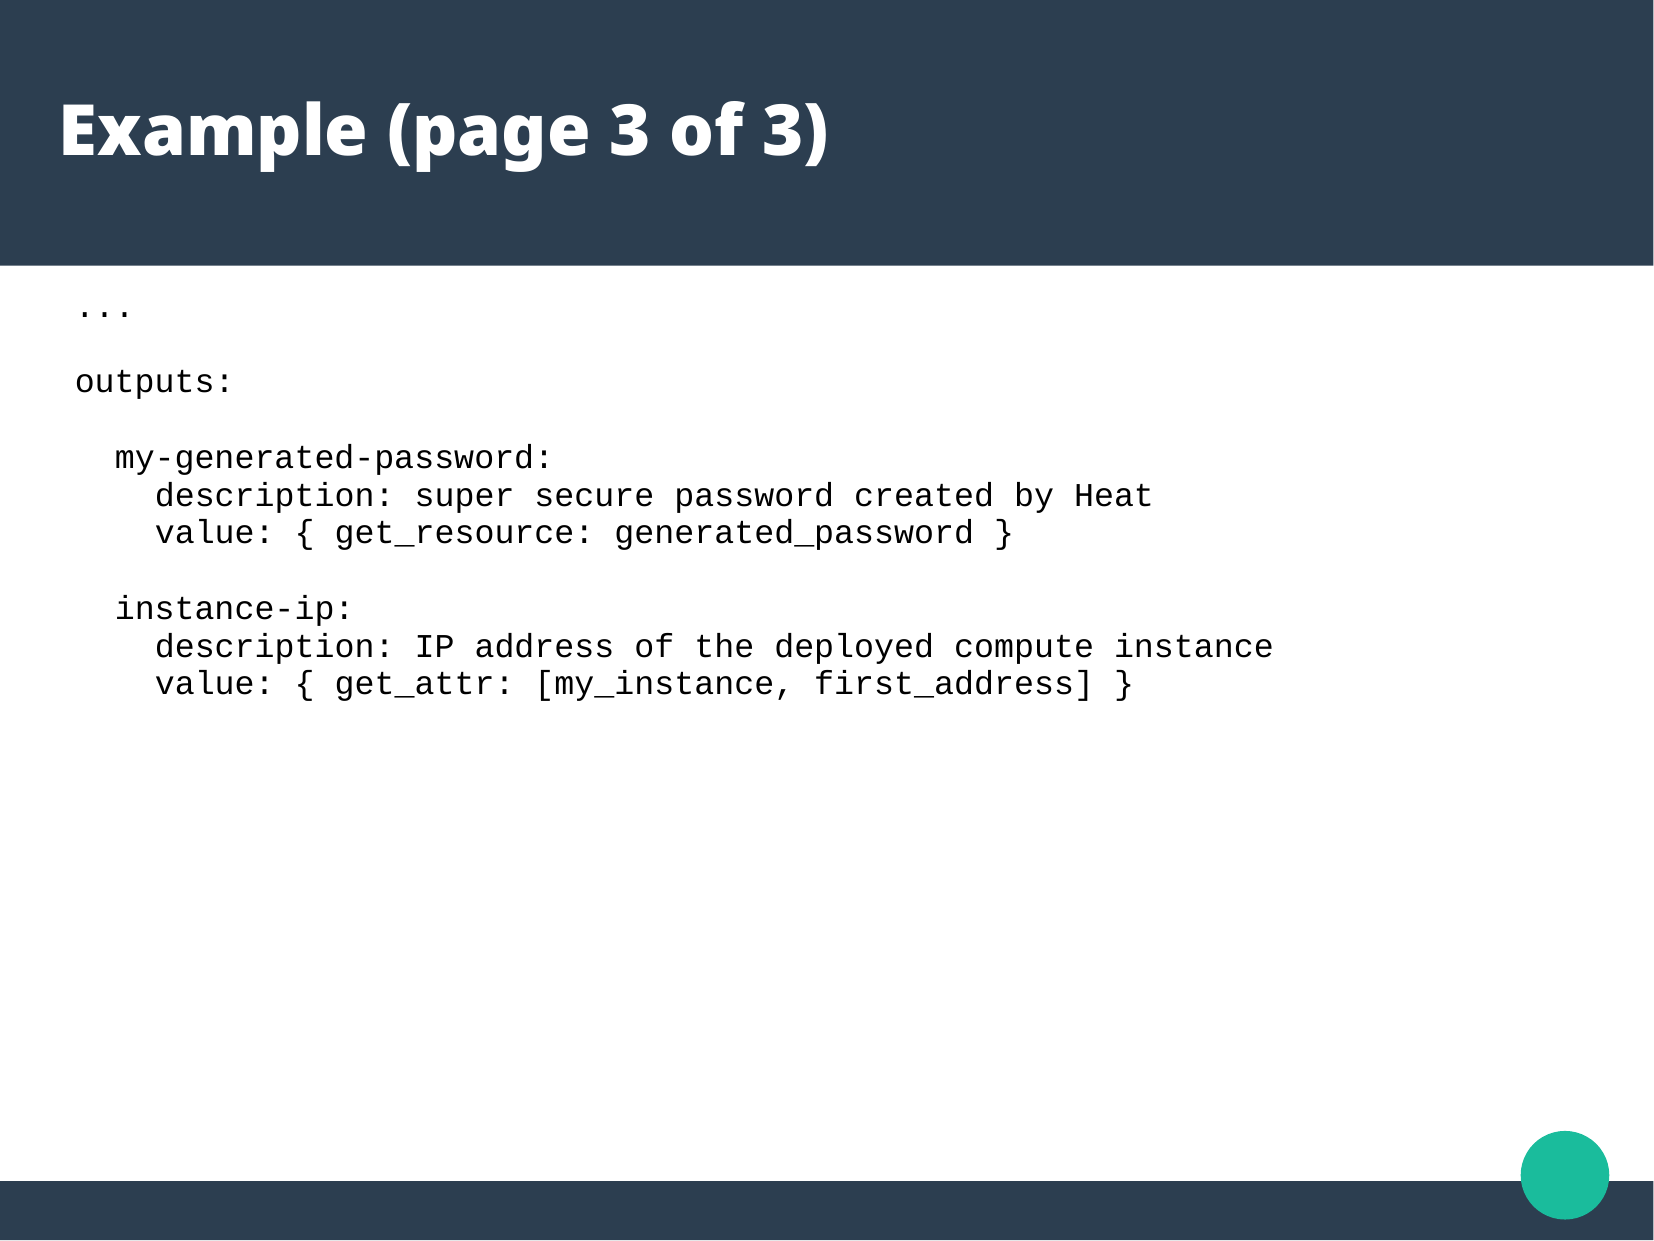

# Example (page 3 of 3)
...
outputs:
 my-generated-password:
 description: super secure password created by Heat
 value: { get_resource: generated_password }
 instance-ip:
 description: IP address of the deployed compute instance
 value: { get_attr: [my_instance, first_address] }